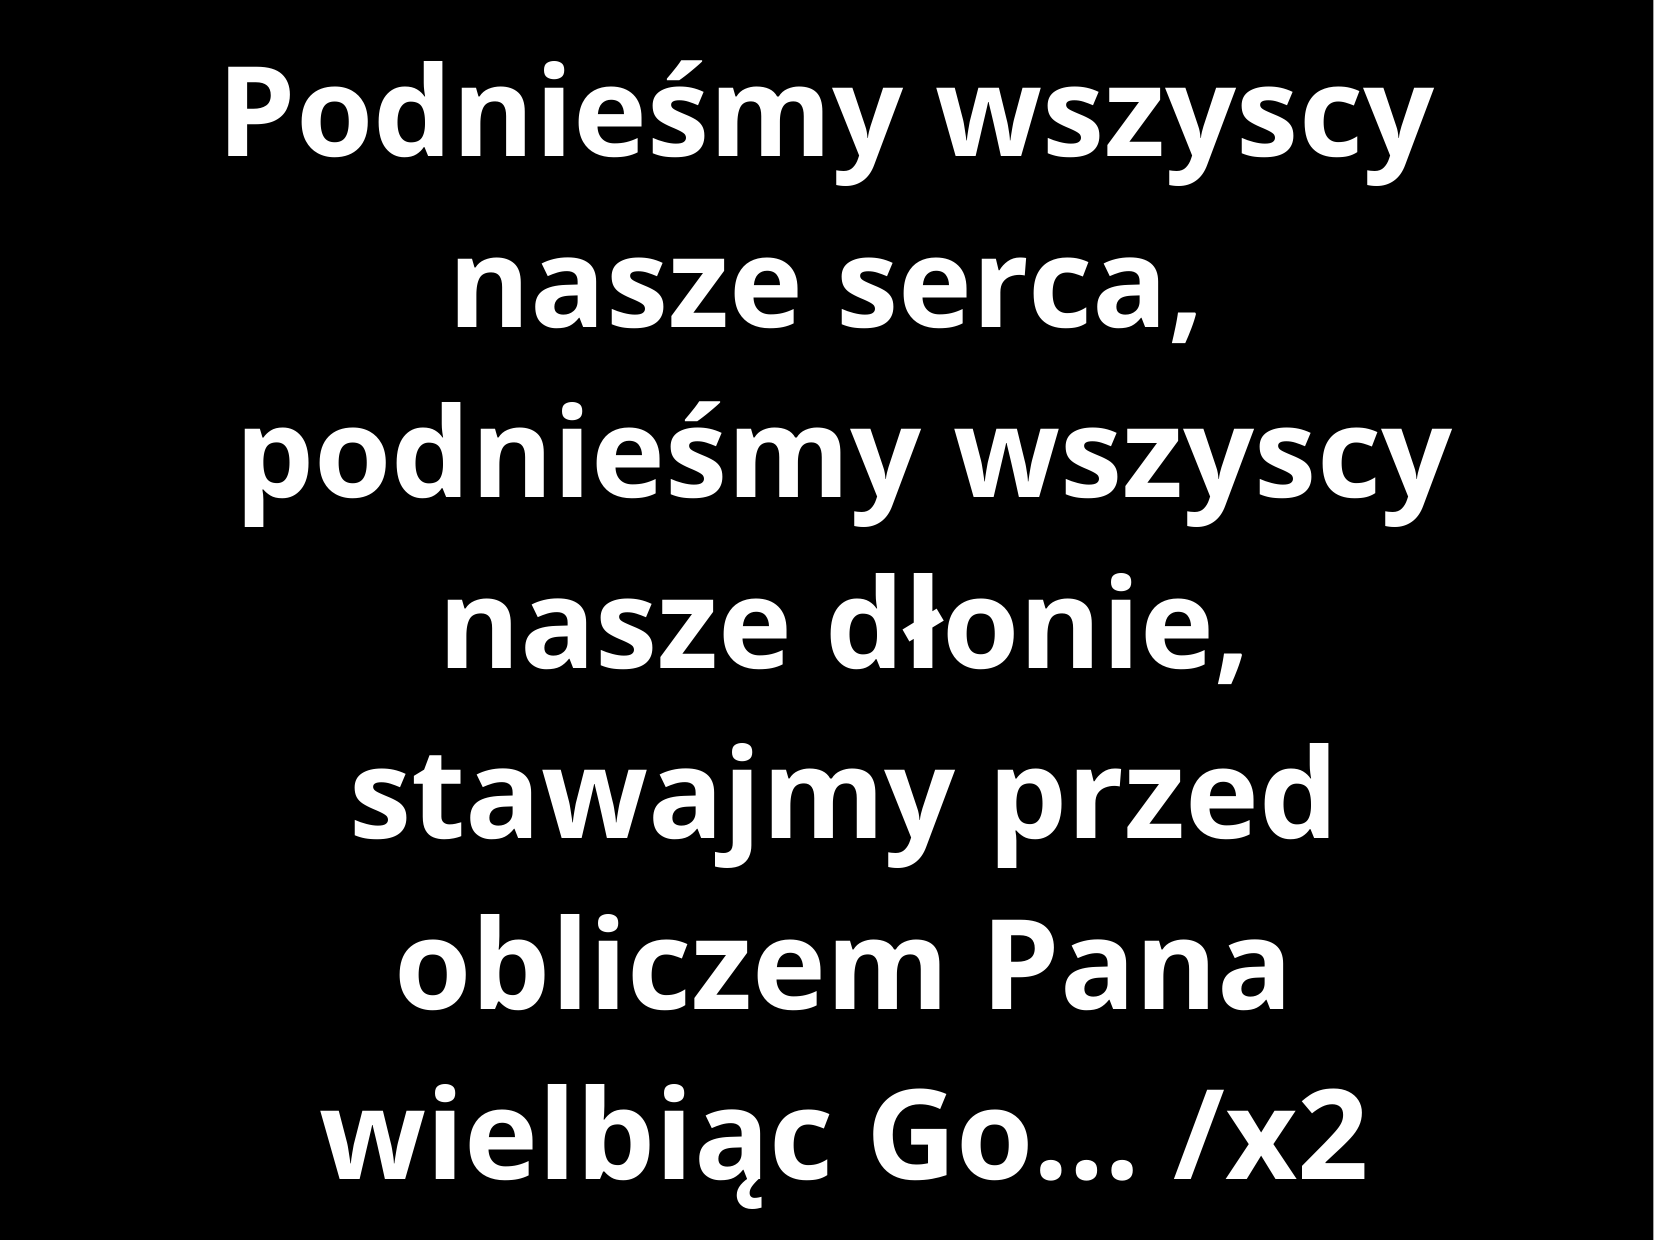

# Podnieśmy wszyscy
nasze serca,
podnieśmy wszyscy
nasze dłonie,
stawajmy przed
obliczem Pana
wielbiąc Go… /x2